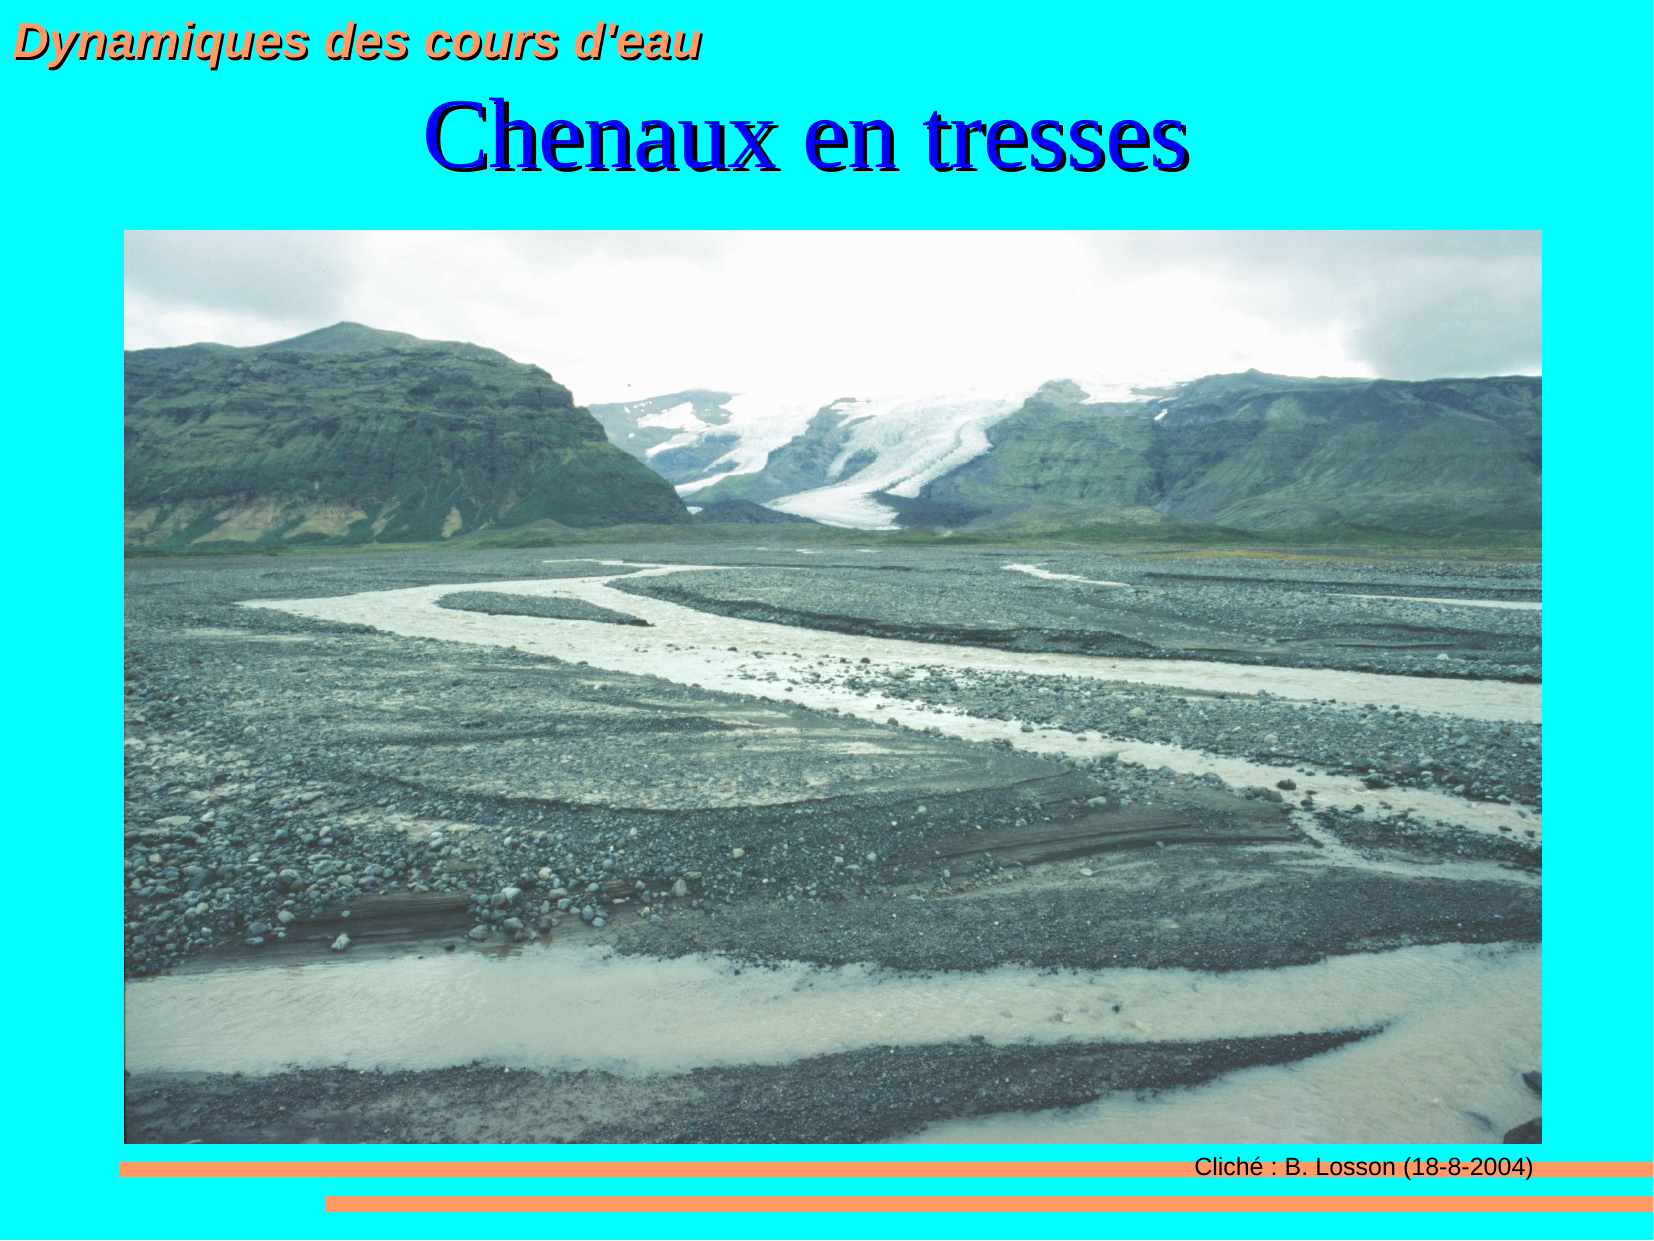

# Dynamiques des cours d'eau
Chenaux en tresses
Cliché : B. Losson (18-8-2004)